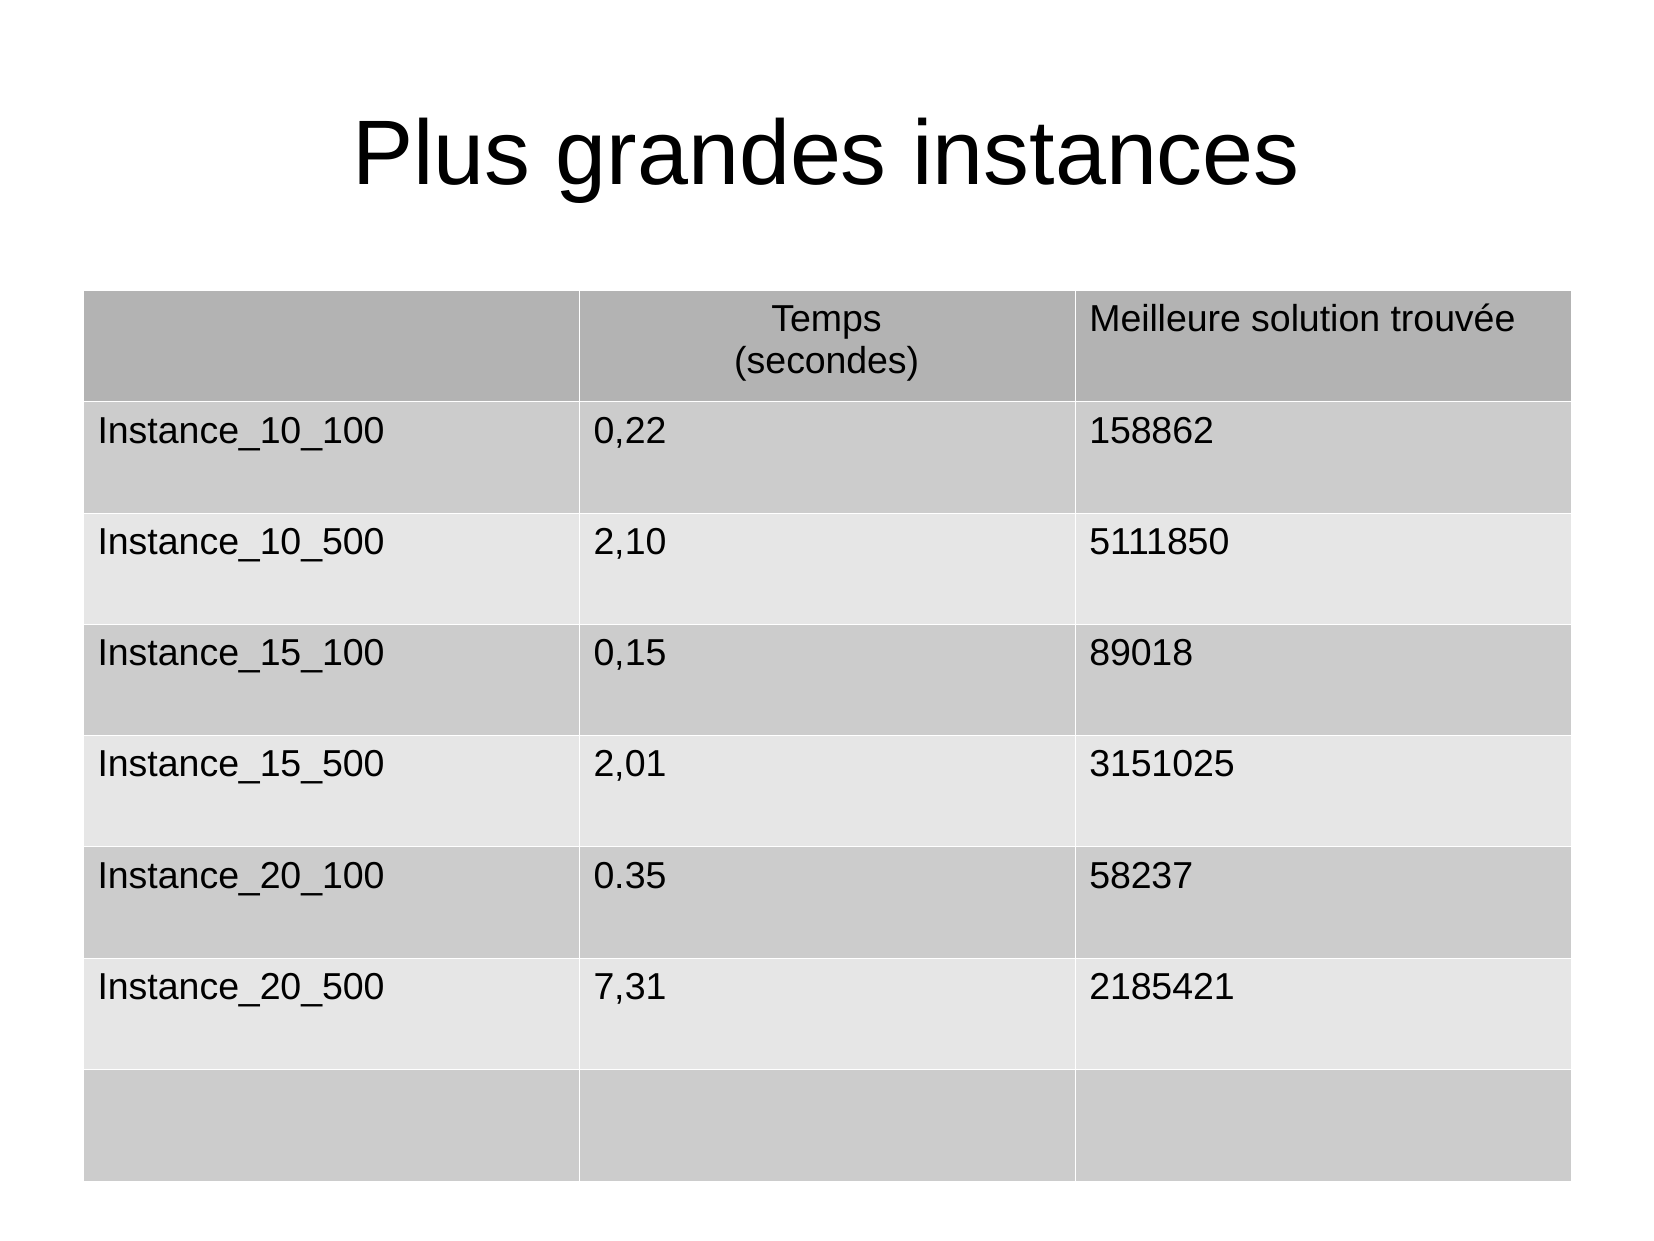

# Plus grandes instances
| | Temps (secondes) | Meilleure solution trouvée |
| --- | --- | --- |
| Instance\_10\_100 | 0,22 | 158862 |
| Instance\_10\_500 | 2,10 | 5111850 |
| Instance\_15\_100 | 0,15 | 89018 |
| Instance\_15\_500 | 2,01 | 3151025 |
| Instance\_20\_100 | 0.35 | 58237 |
| Instance\_20\_500 | 7,31 | 2185421 |
| | | |